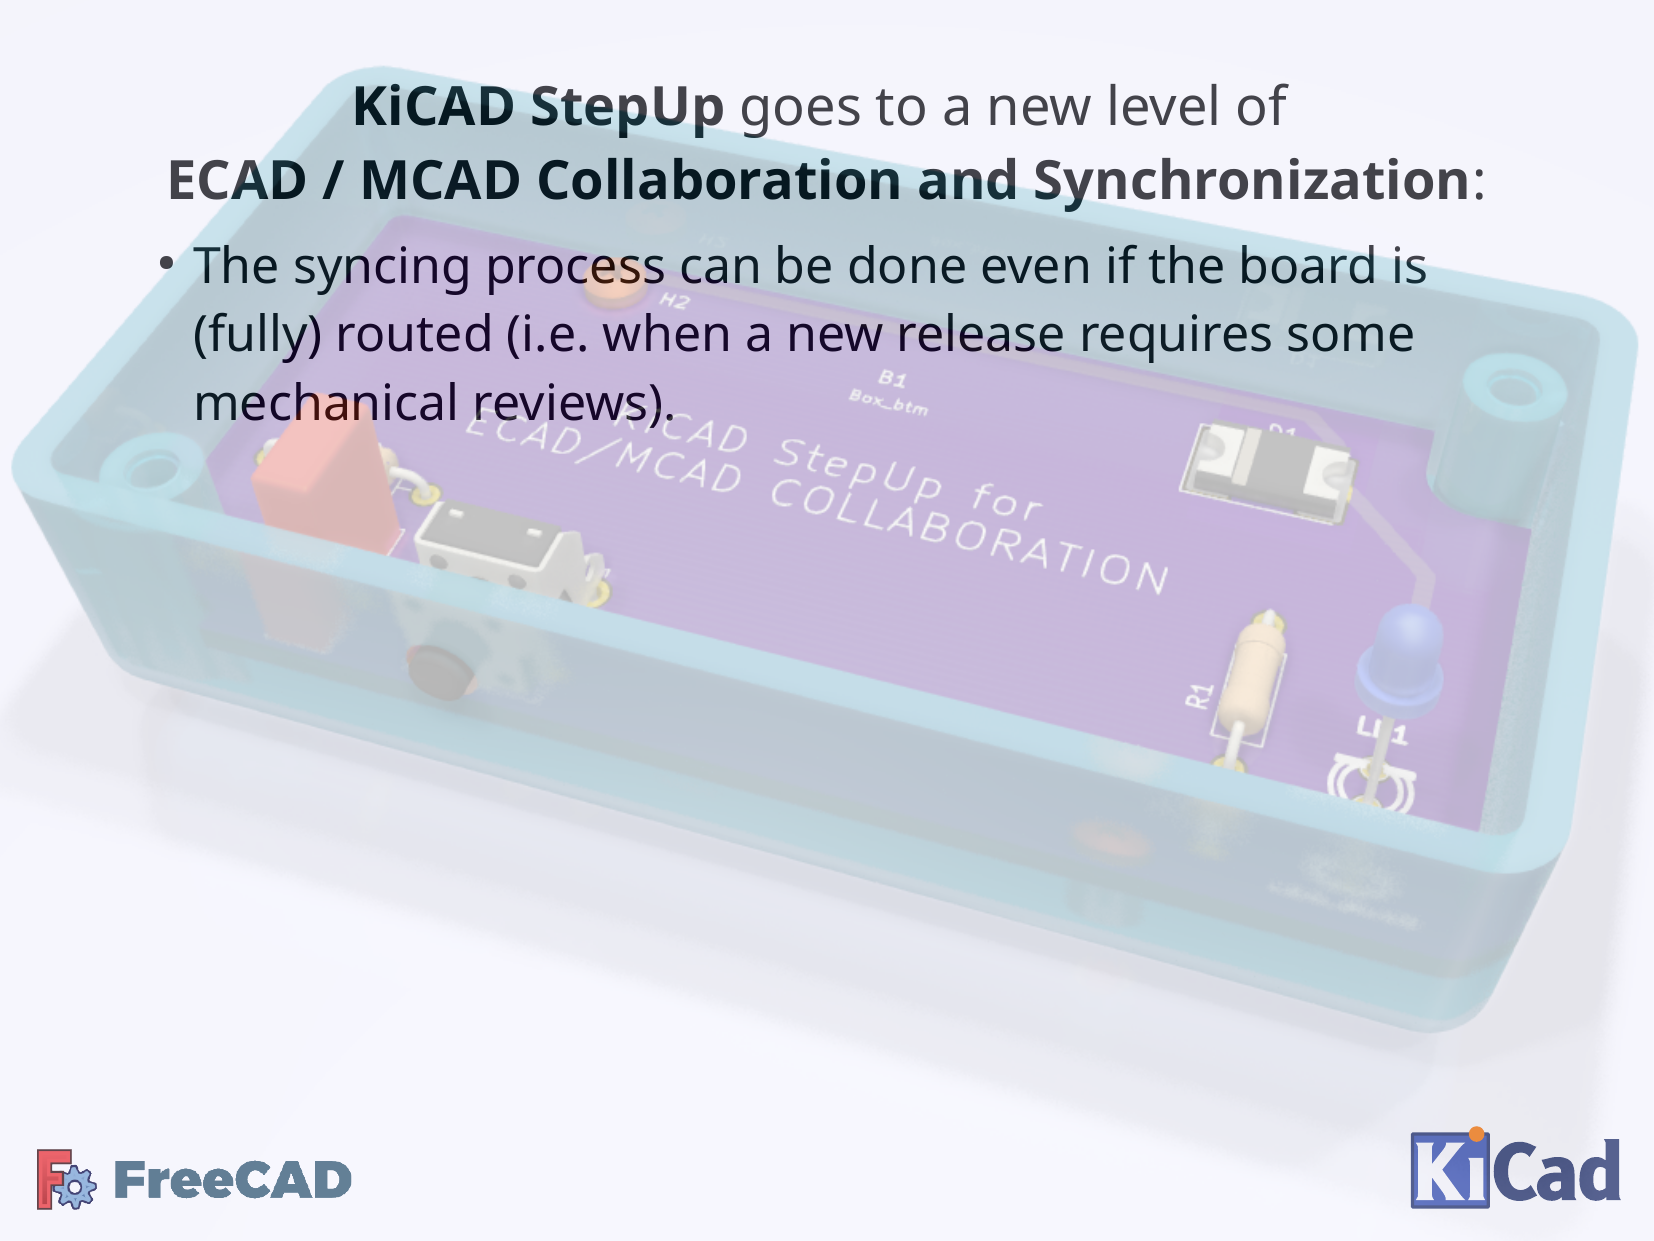

KiCAD StepUp goes to a new level of
ECAD / MCAD Collaboration and Synchronization:
# The syncing process can be done even if the board is (fully) routed (i.e. when a new release requires some mechanical reviews).